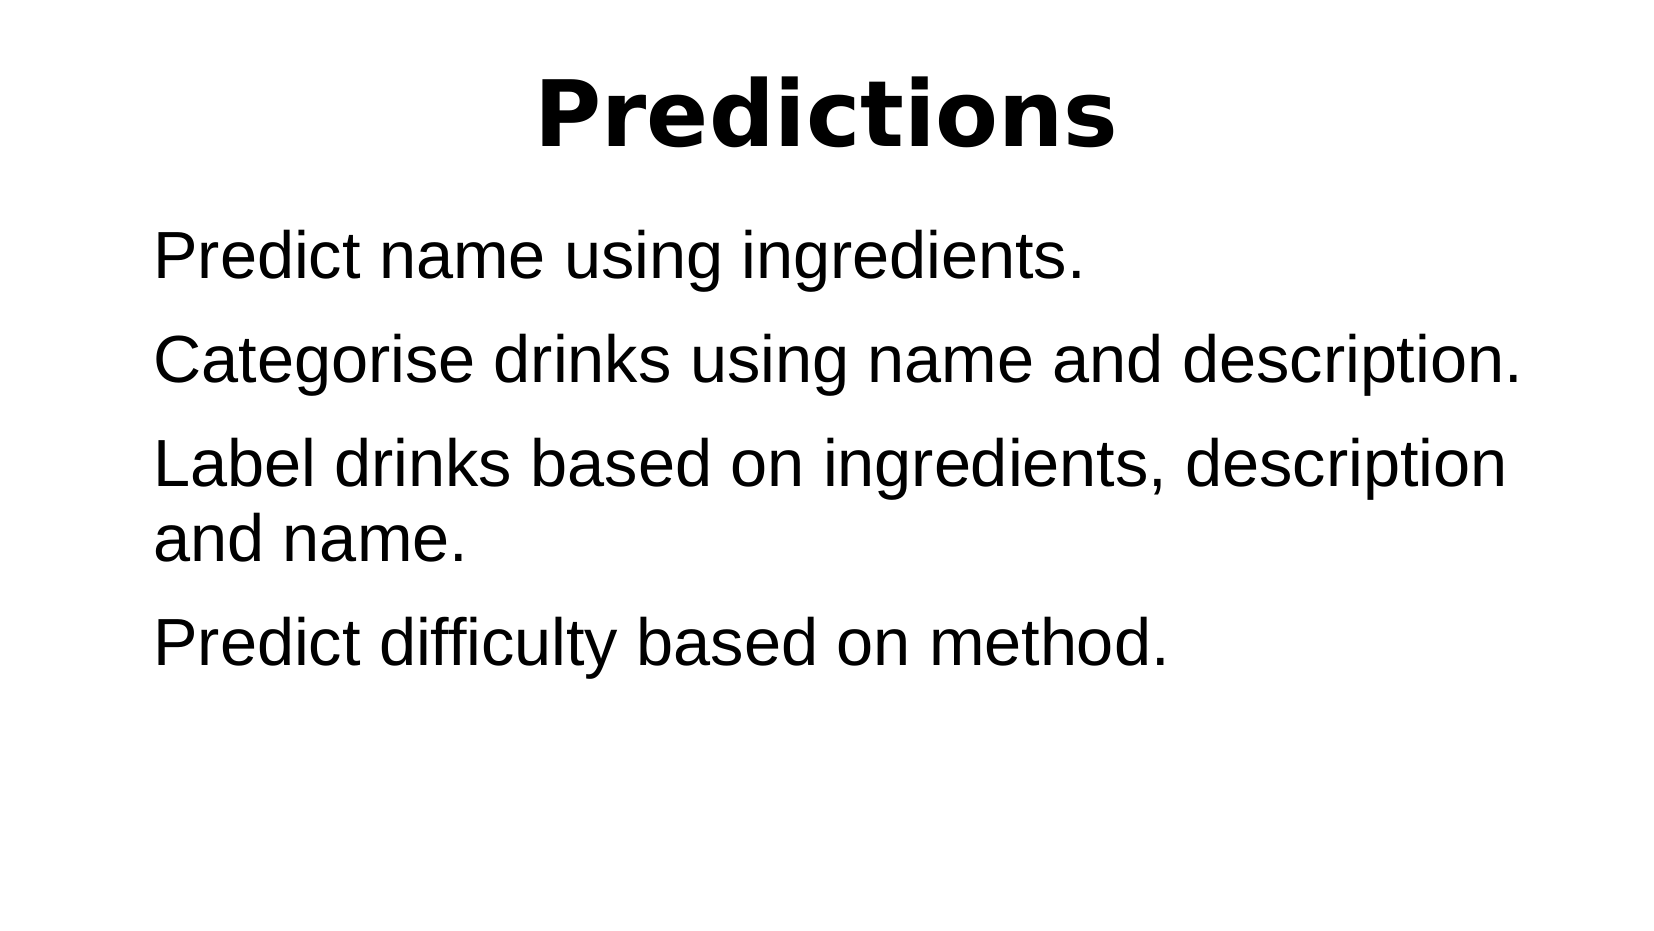

# Predictions
Predict name using ingredients.
Categorise drinks using name and description.
Label drinks based on ingredients, description and name.
Predict difficulty based on method.